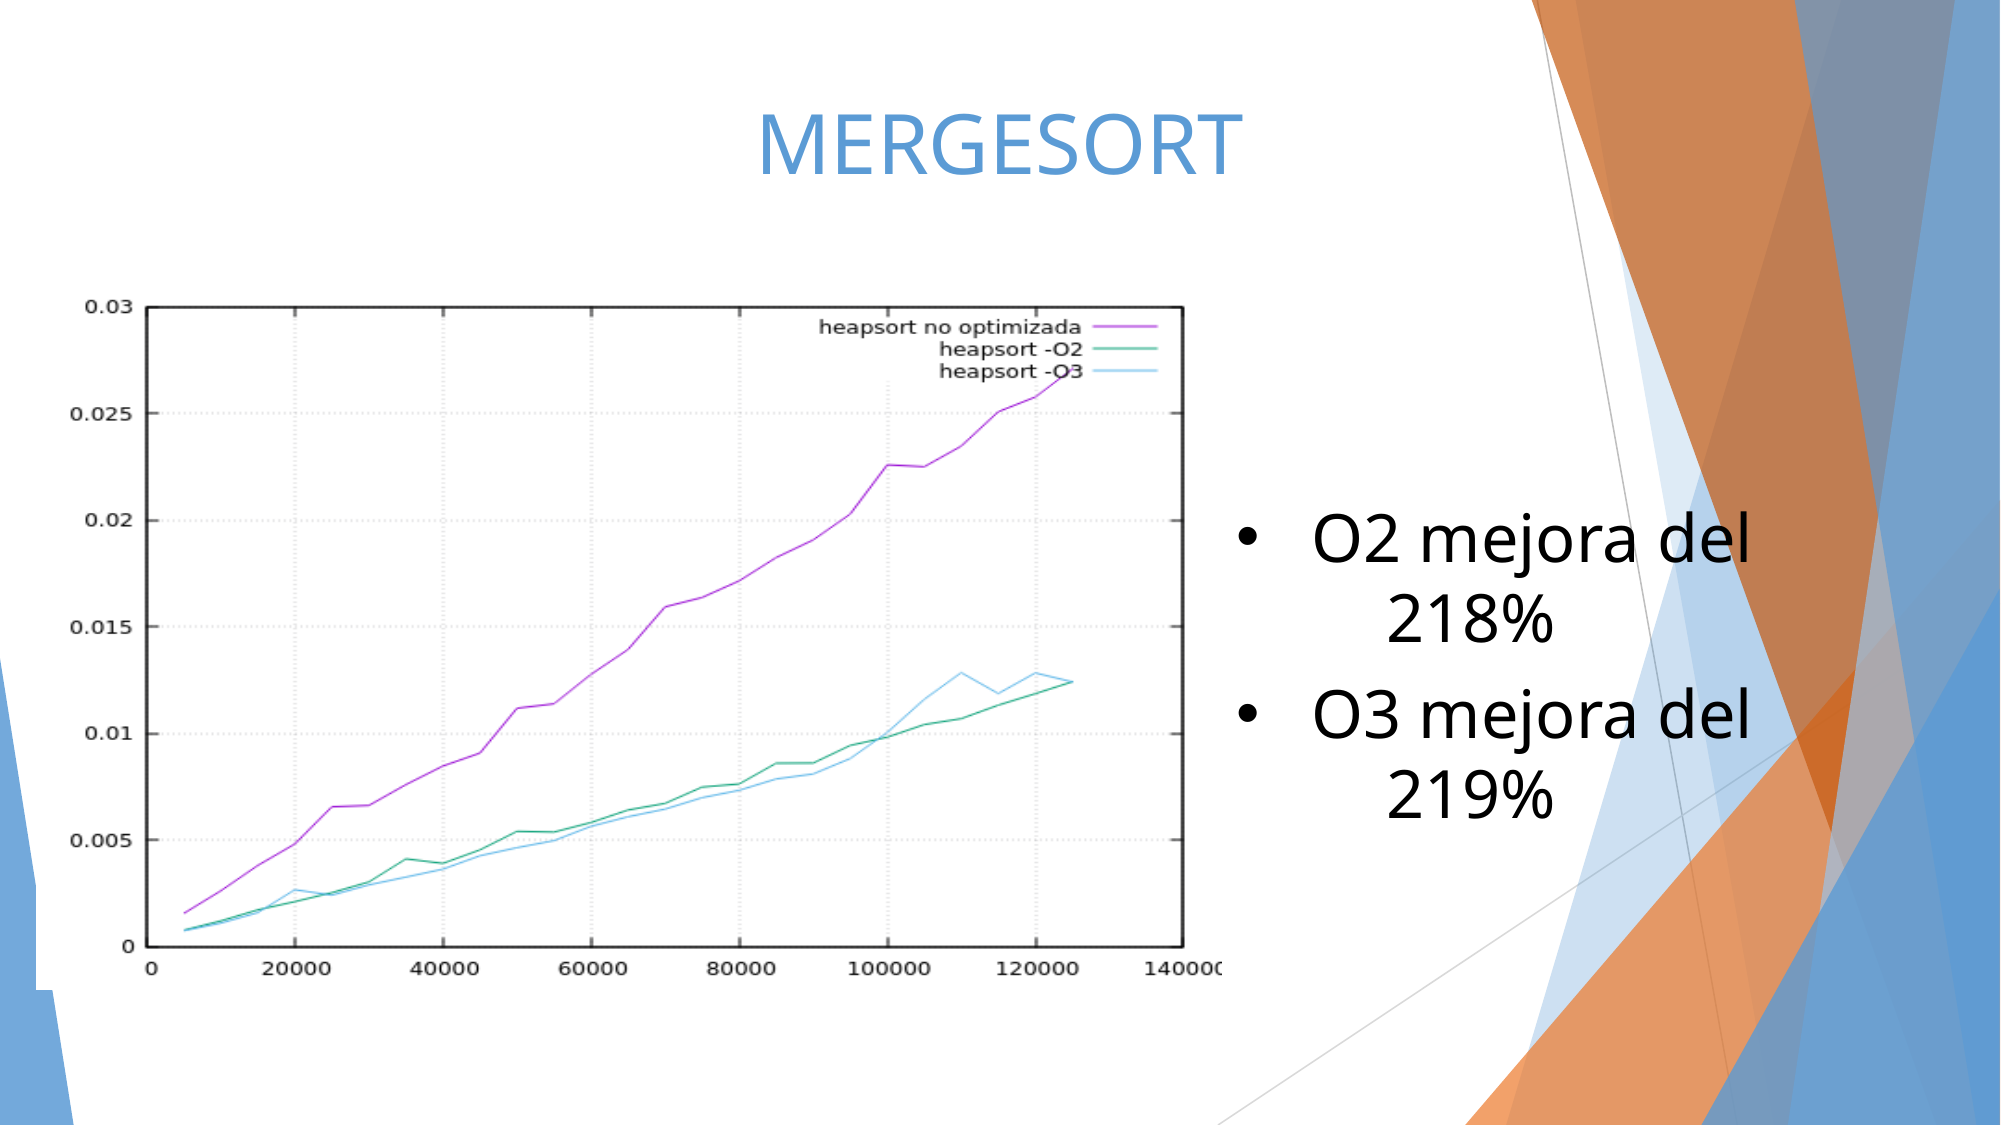

# MERGESORT
O2 mejora del 218%
O3 mejora del 219%